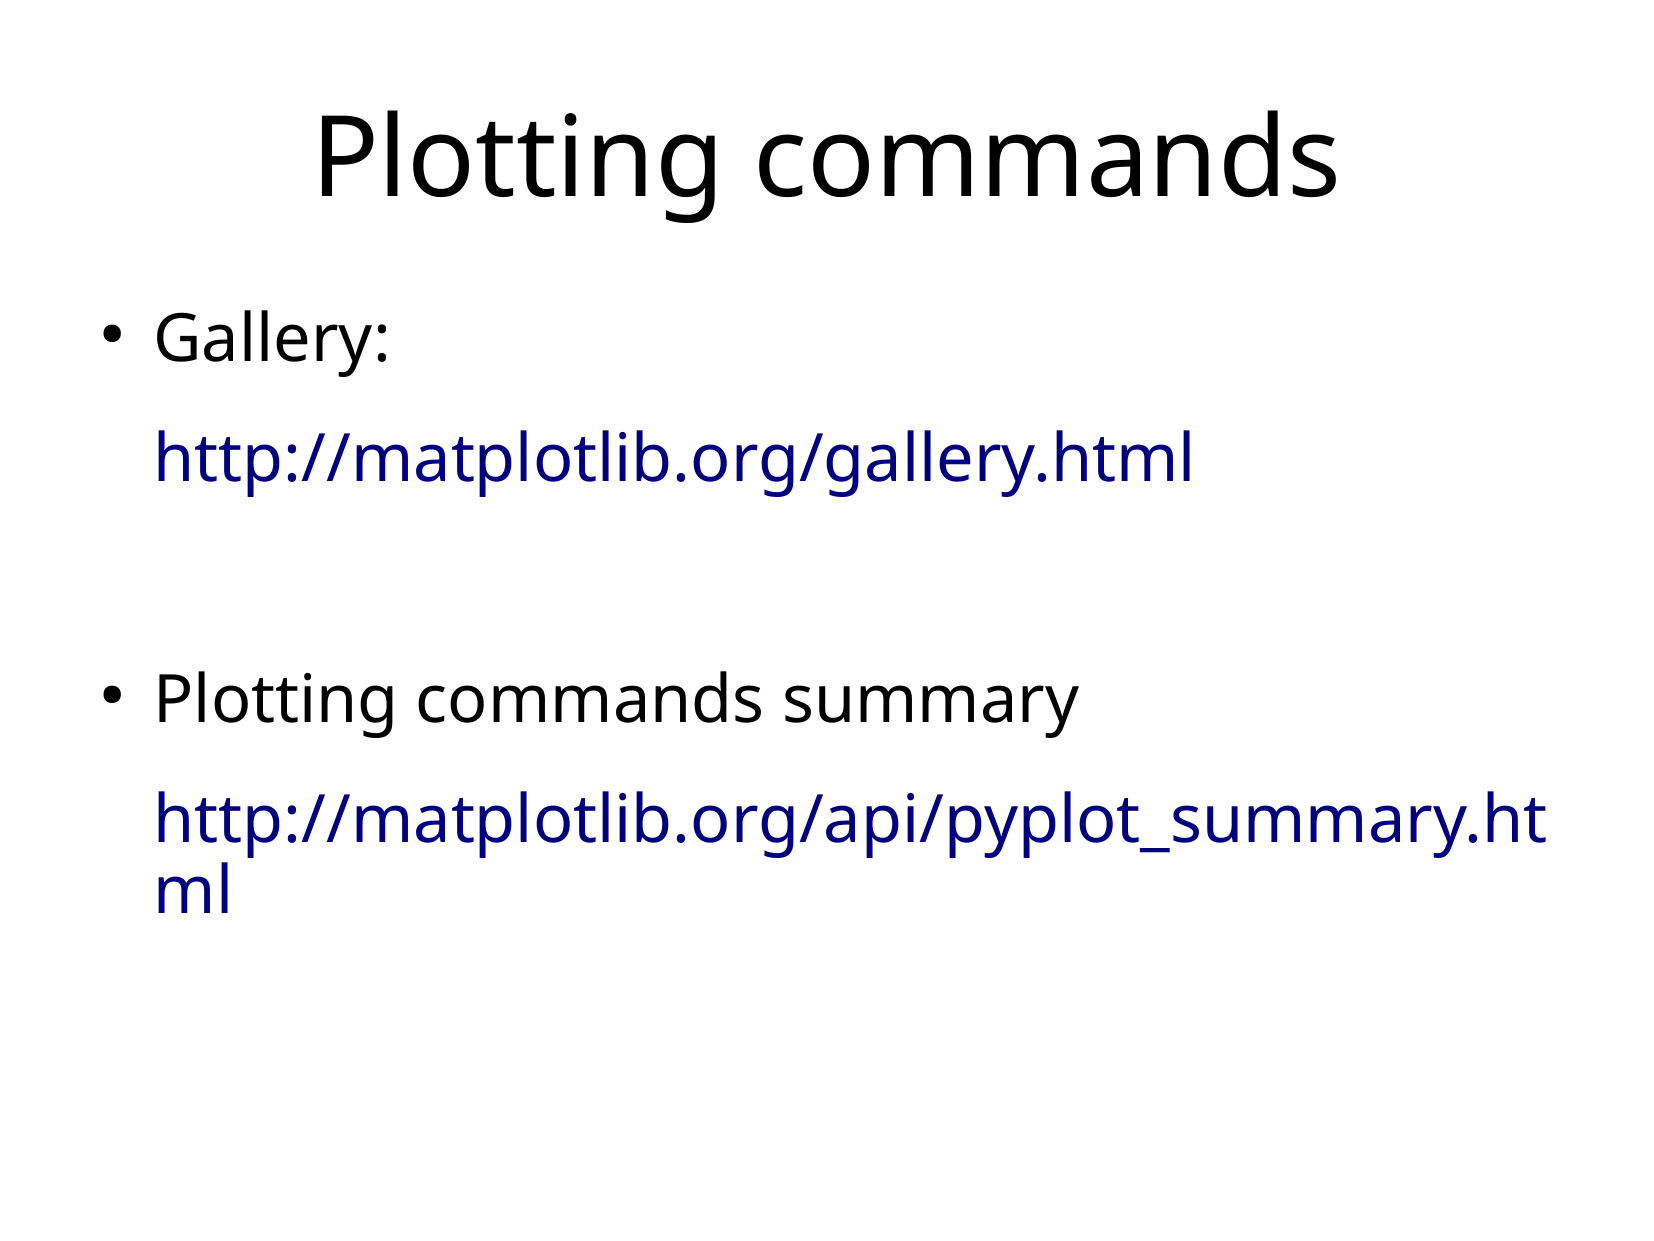

# Plotting commands
Gallery:
http://matplotlib.org/gallery.html
Plotting commands summary
http://matplotlib.org/api/pyplot_summary.html